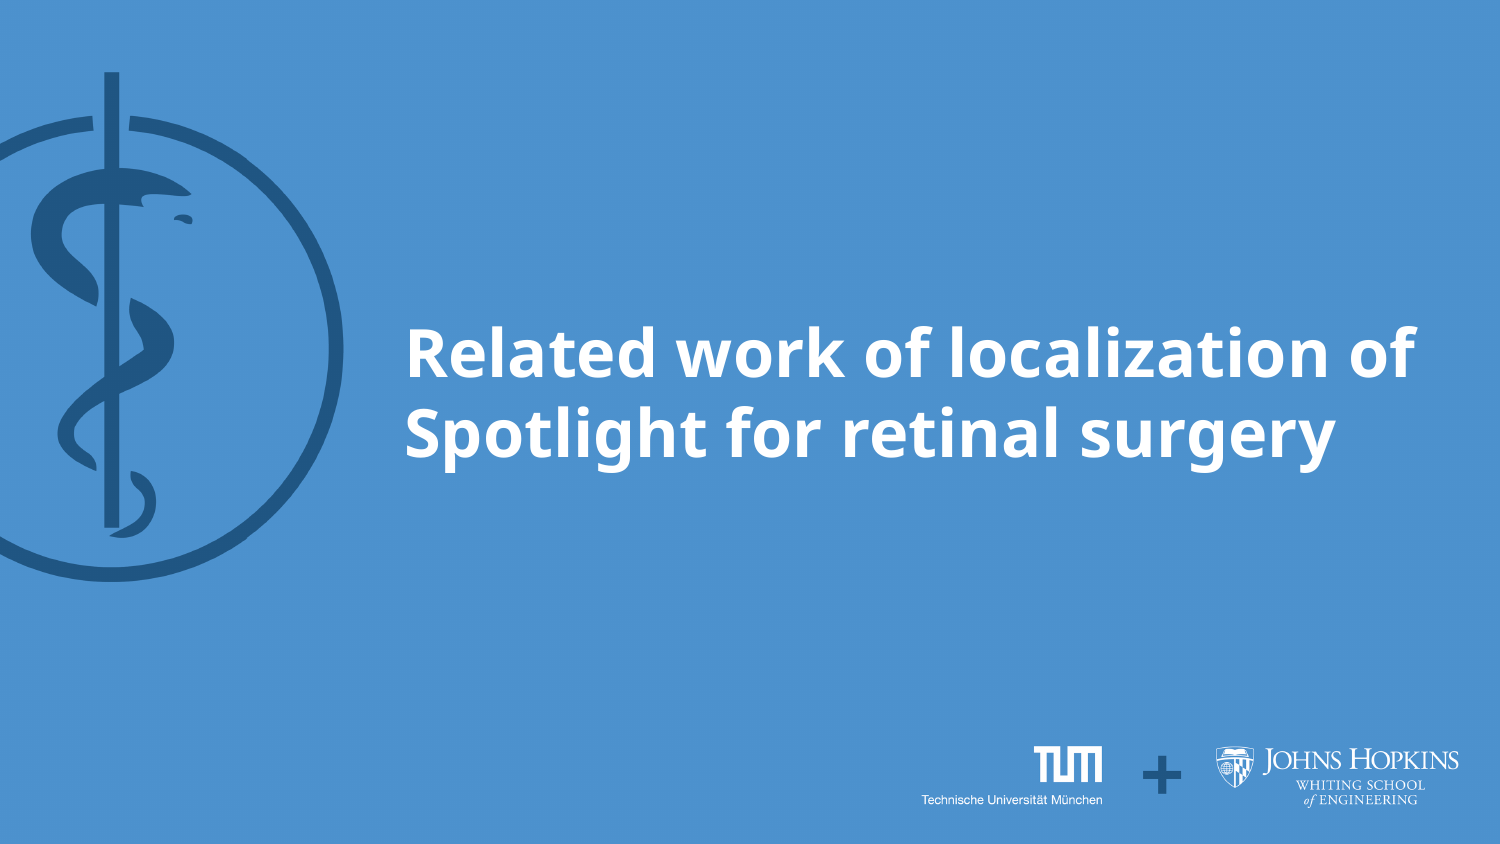

# Related work of localization of Spotlight for retinal surgery